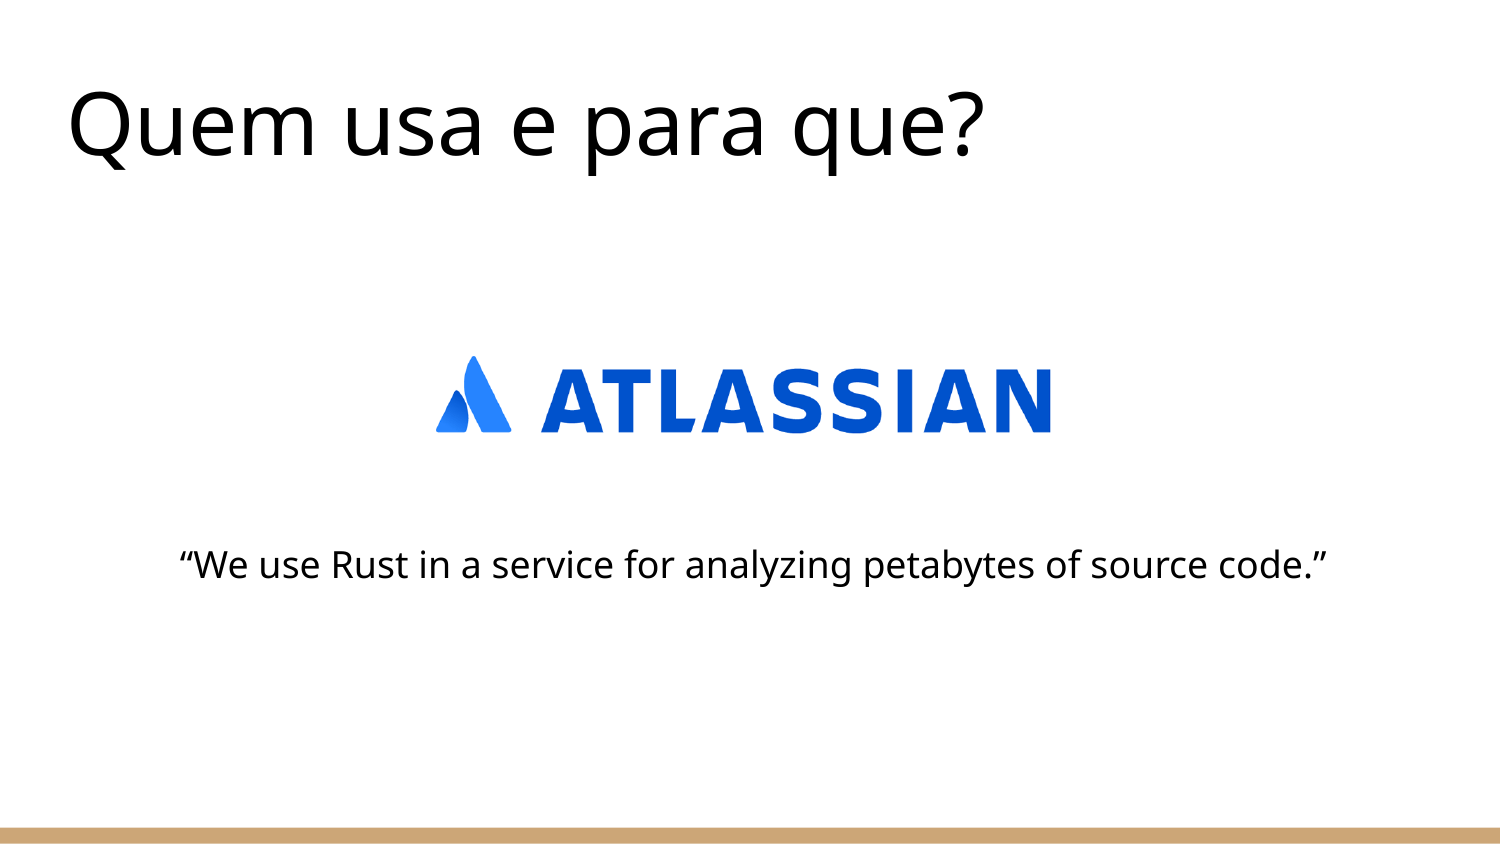

# Quem usa e para que?
“We use Rust in a service for analyzing petabytes of source code.”